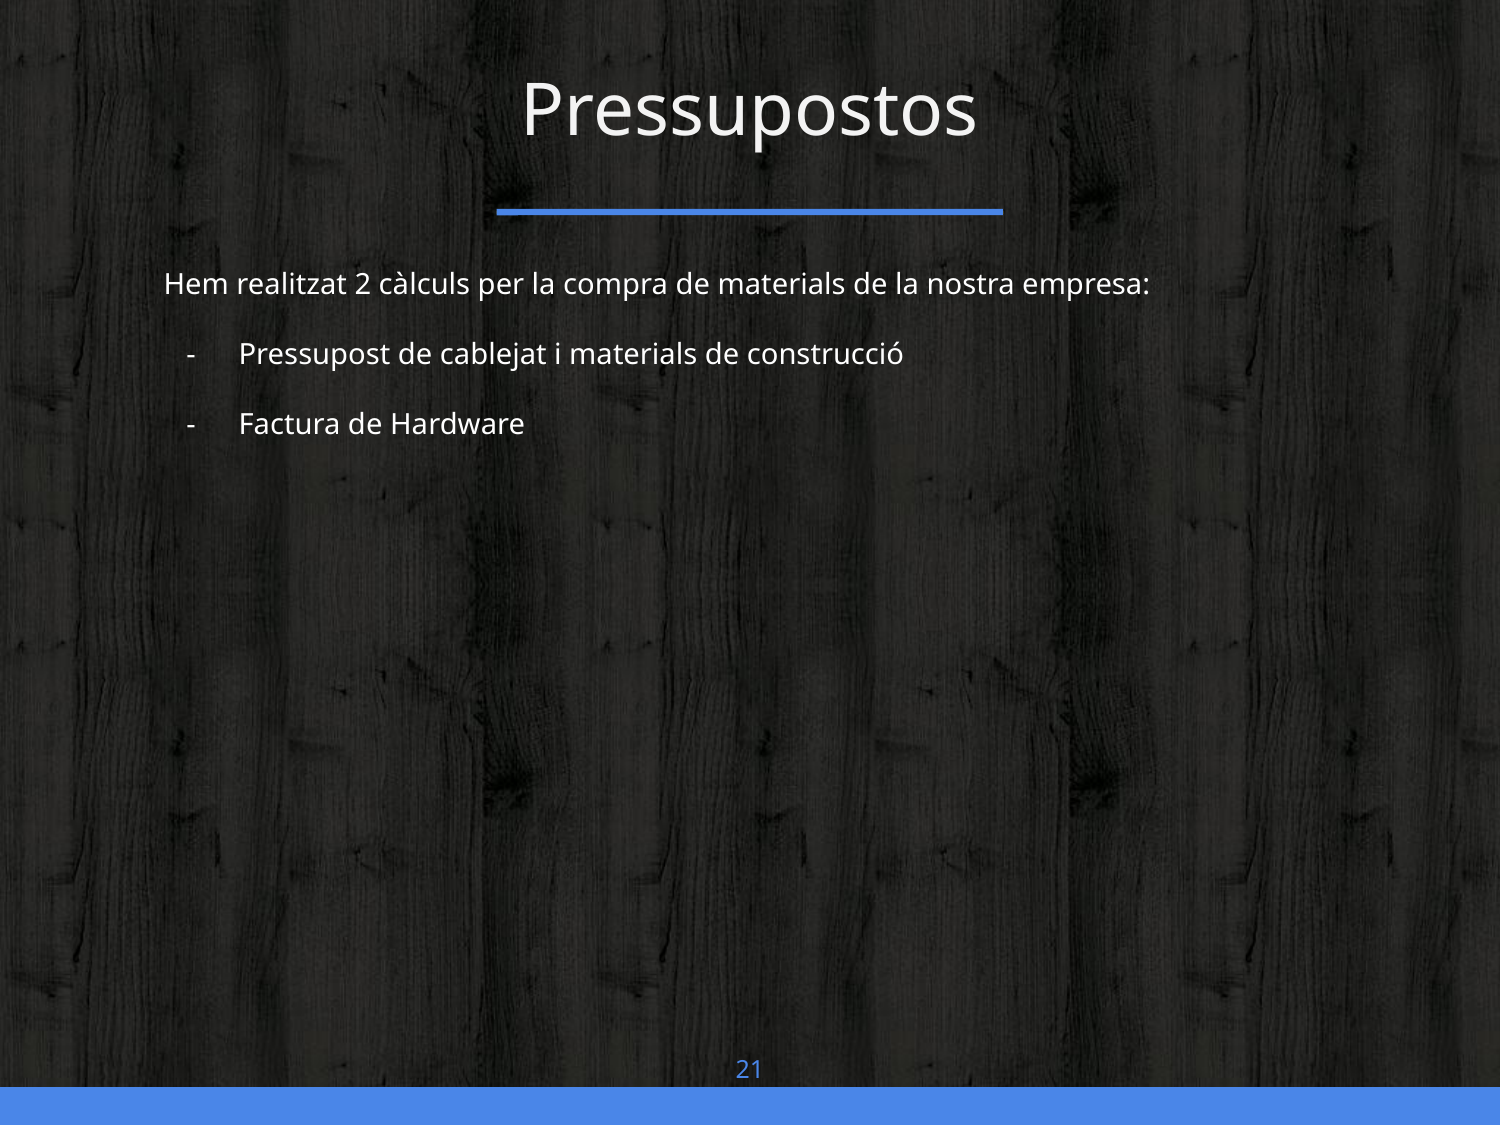

# Pressupostos
Hem realitzat 2 càlculs per la compra de materials de la nostra empresa:
Pressupost de cablejat i materials de construcció
Factura de Hardware
21